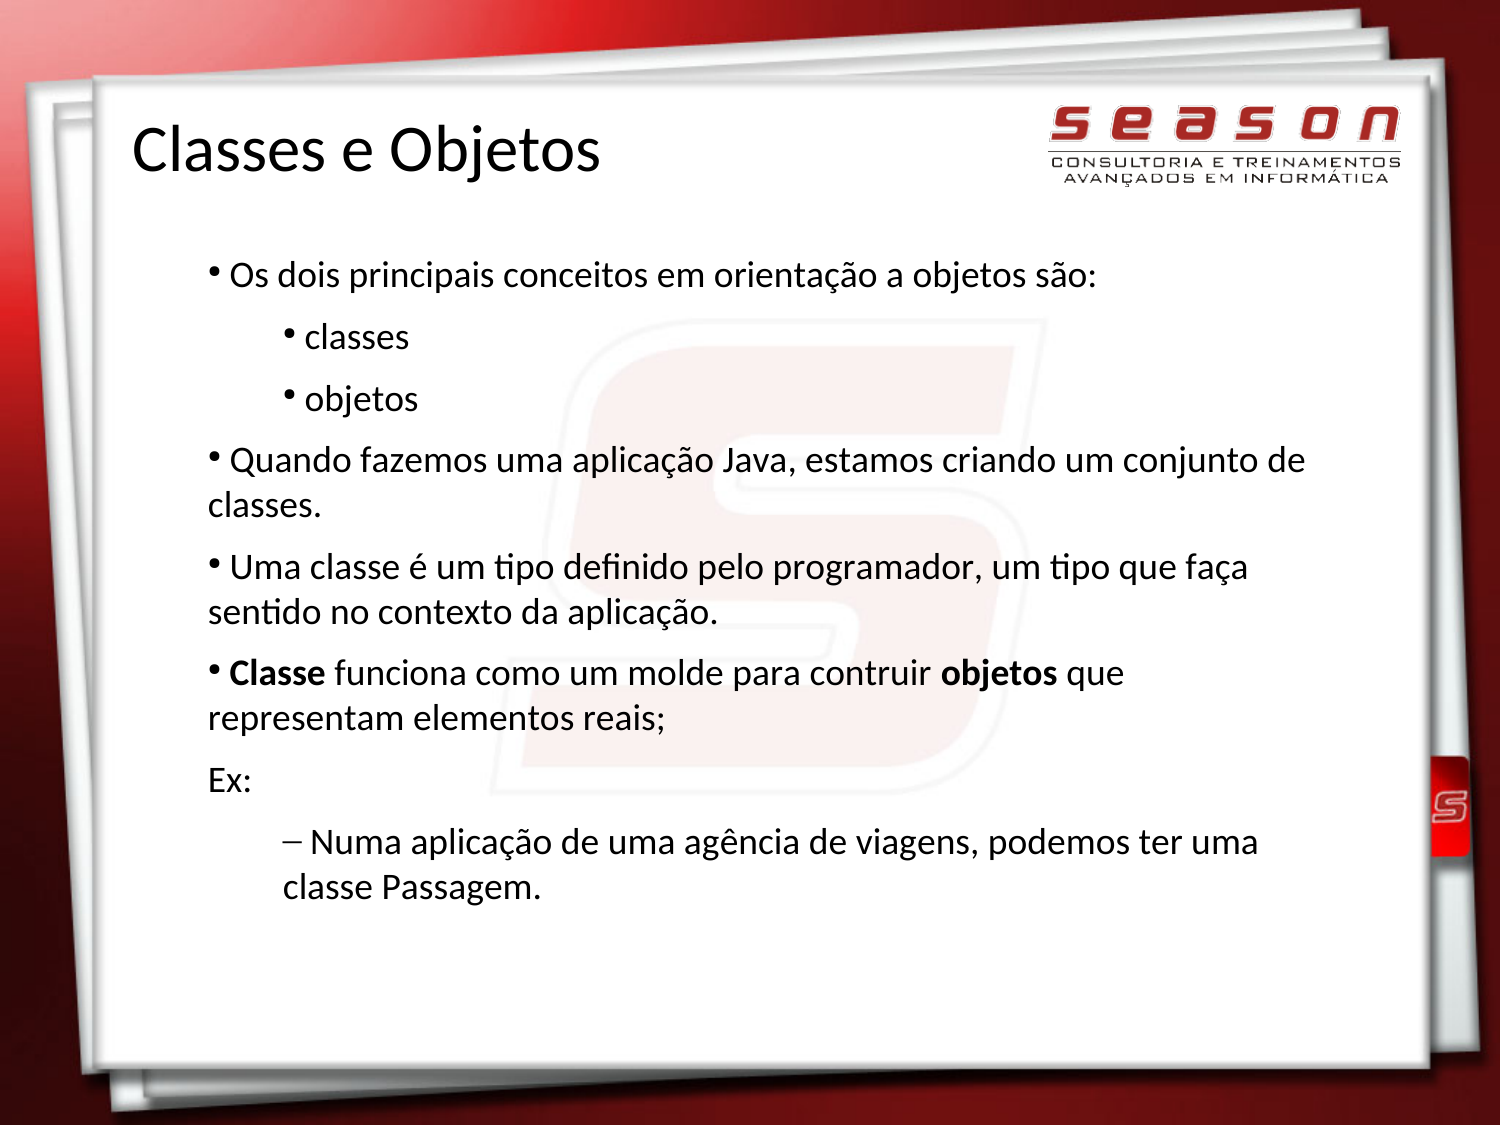

# Classes e Objetos
 Os dois principais conceitos em orientação a objetos são:
 classes
 objetos
 Quando fazemos uma aplicação Java, estamos criando um conjunto de classes.
 Uma classe é um tipo definido pelo programador, um tipo que faça sentido no contexto da aplicação.
 Classe funciona como um molde para contruir objetos que representam elementos reais;
Ex:
 Numa aplicação de uma agência de viagens, podemos ter uma classe Passagem.